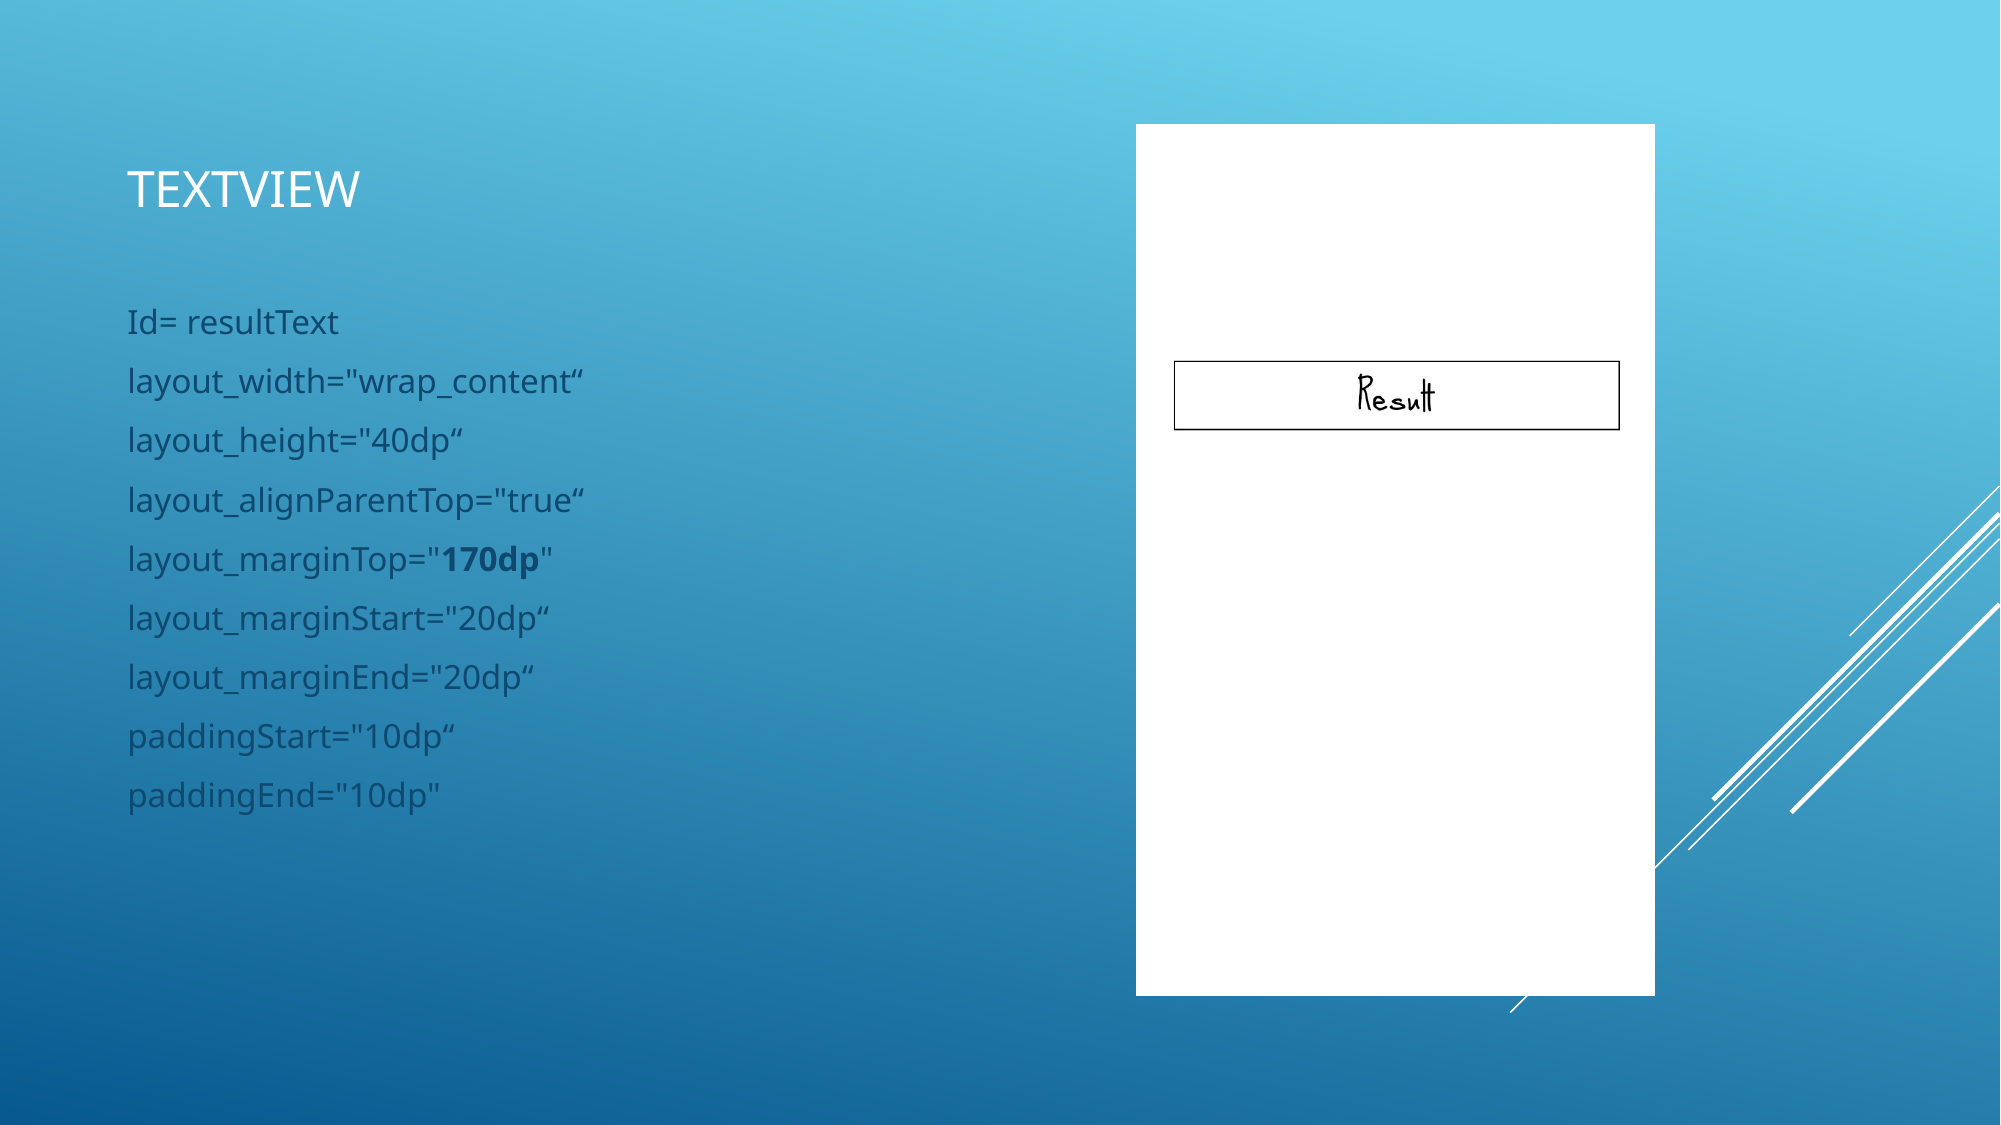

# TextView
Id= resultText
layout_width="wrap_content“
layout_height="40dp“
layout_alignParentTop="true“
layout_marginTop="170dp"
layout_marginStart="20dp“
layout_marginEnd="20dp“
paddingStart="10dp“
paddingEnd="10dp"